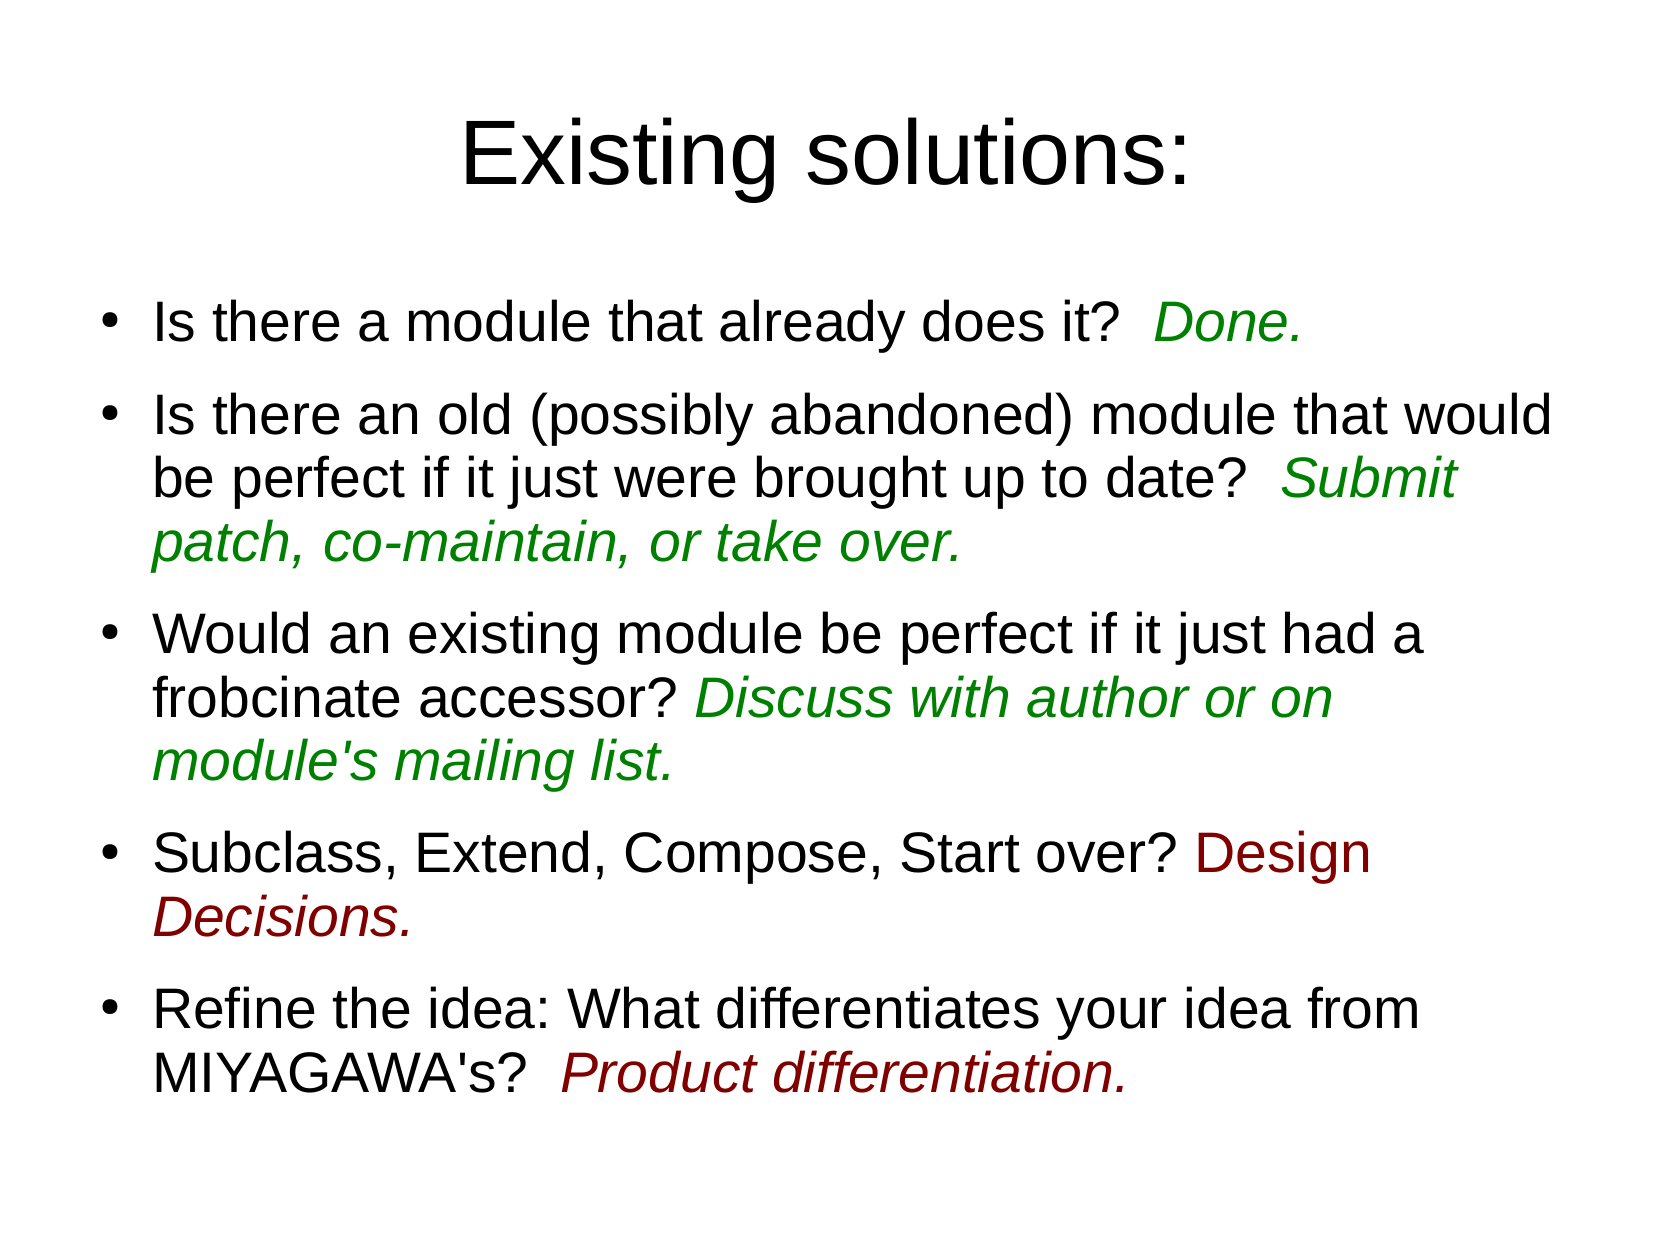

# Existing solutions:
Is there a module that already does it? Done.
Is there an old (possibly abandoned) module that would be perfect if it just were brought up to date? Submit patch, co-maintain, or take over.
Would an existing module be perfect if it just had a frobcinate accessor? Discuss with author or on module's mailing list.
Subclass, Extend, Compose, Start over? Design Decisions.
Refine the idea: What differentiates your idea from MIYAGAWA's? Product differentiation.